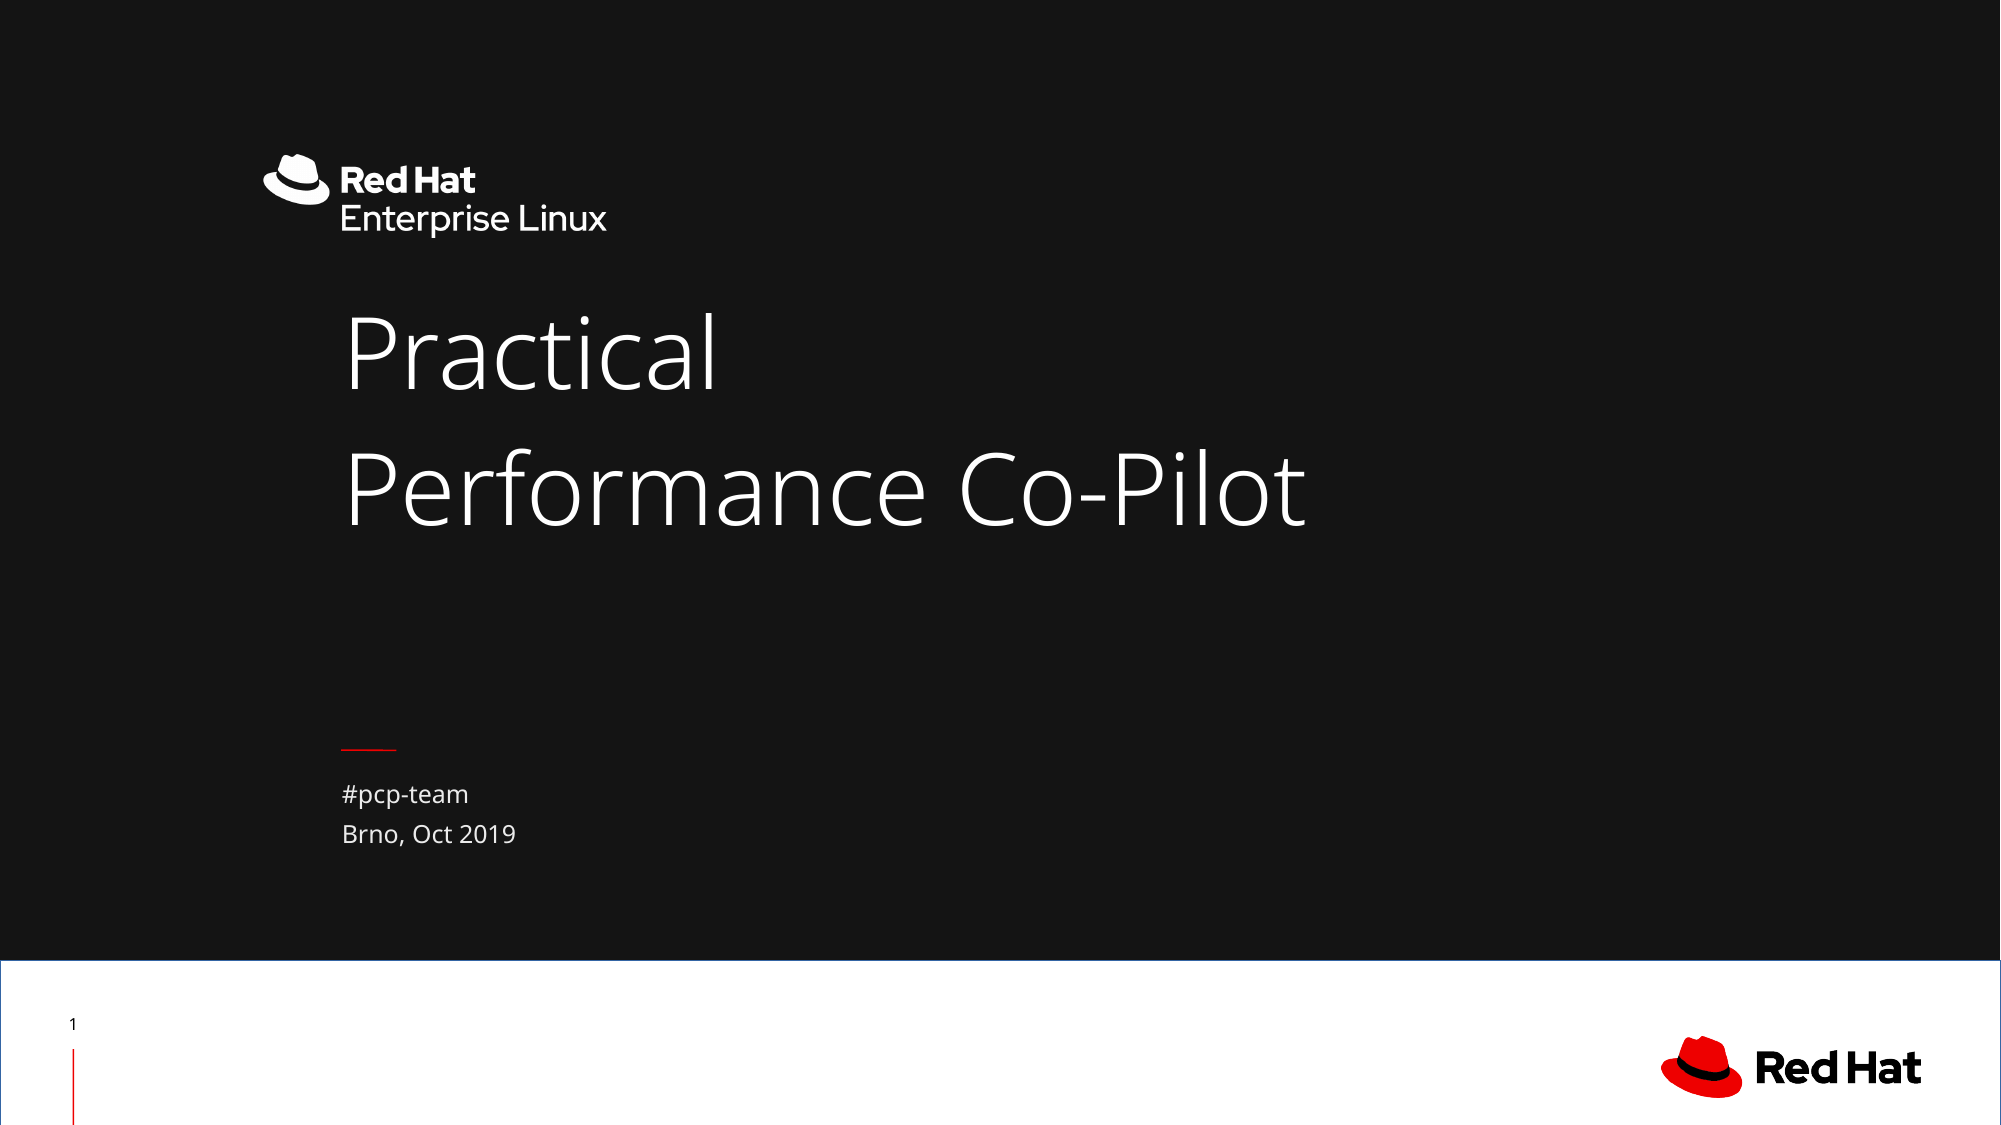

# Practical Performance Co-Pilot
#pcp-team
Brno, Oct 2019
1